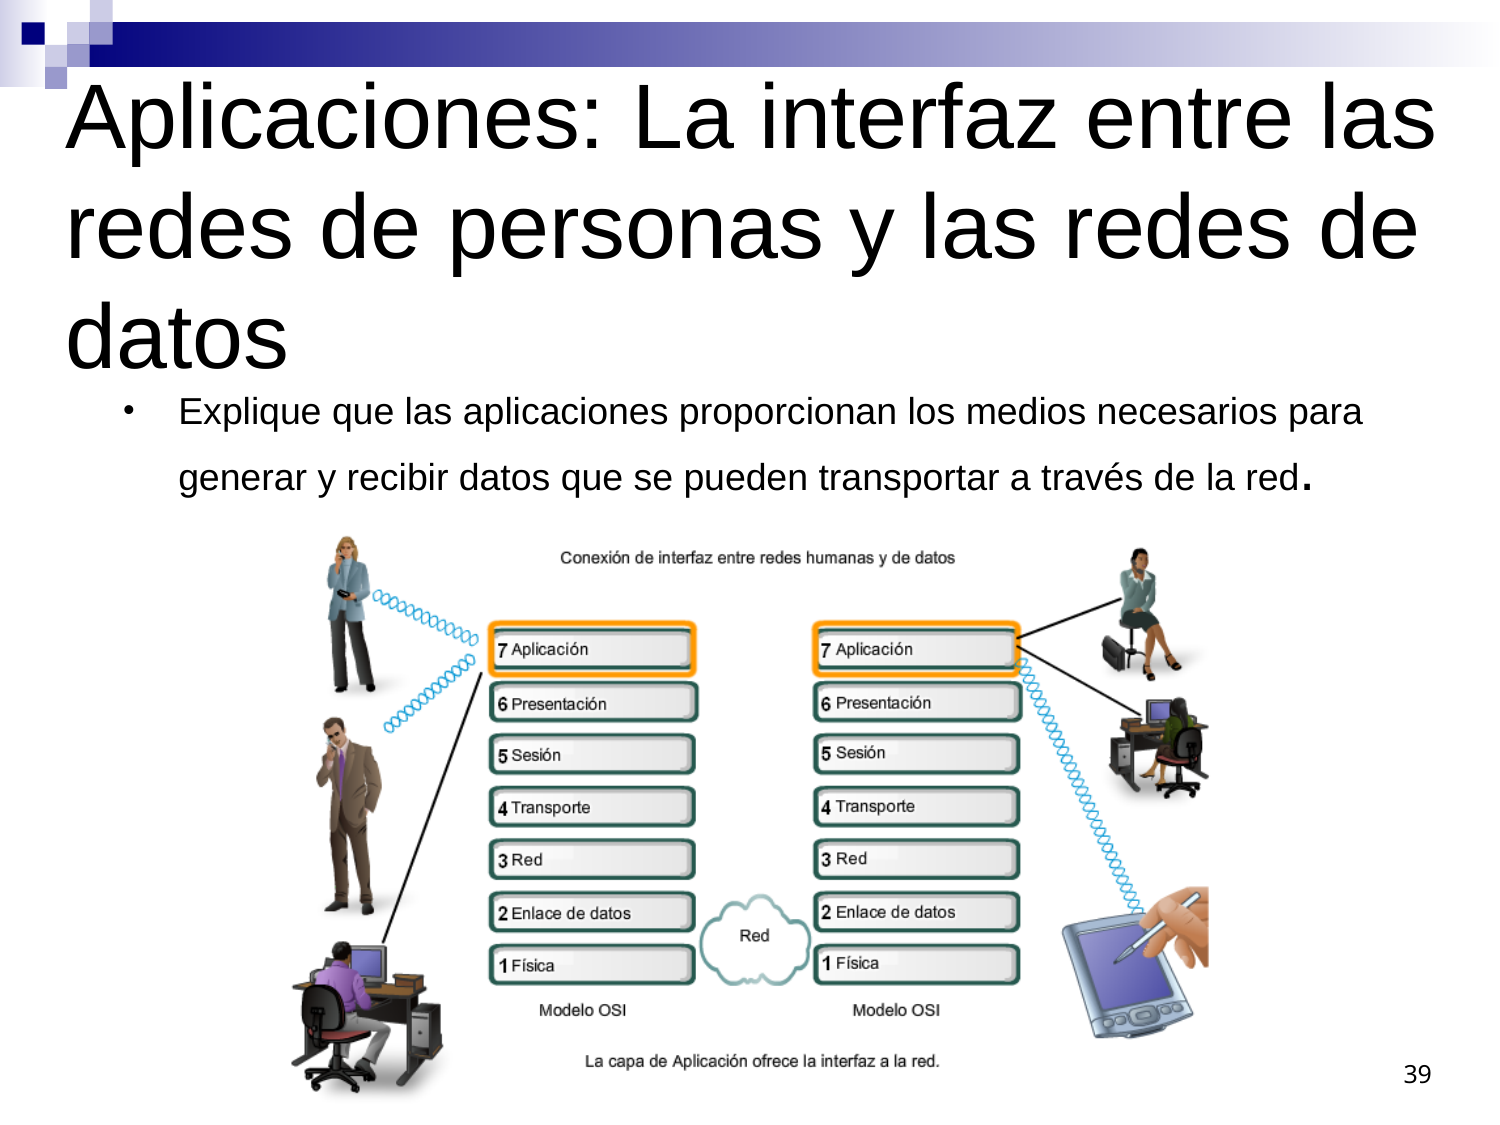

Aplicaciones: La interfaz entre las redes de personas y las redes de datos
Explique que las aplicaciones proporcionan los medios necesarios para generar y recibir datos que se pueden transportar a través de la red.